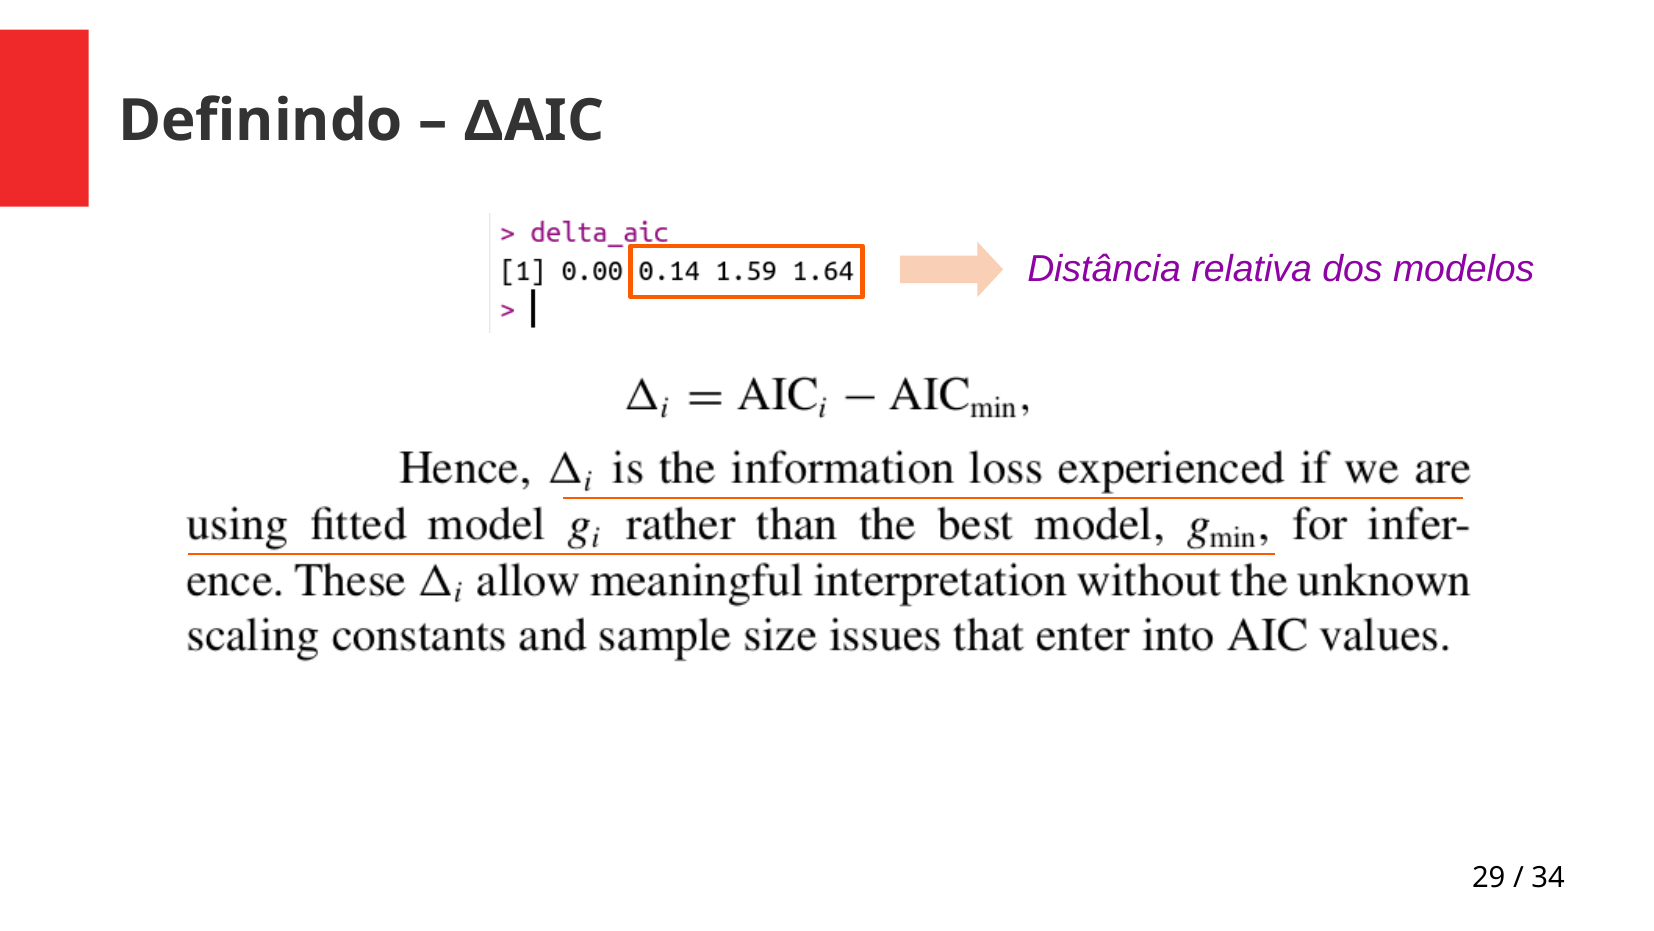

# Definindo – ΔAIC
Distância relativa dos modelos
29